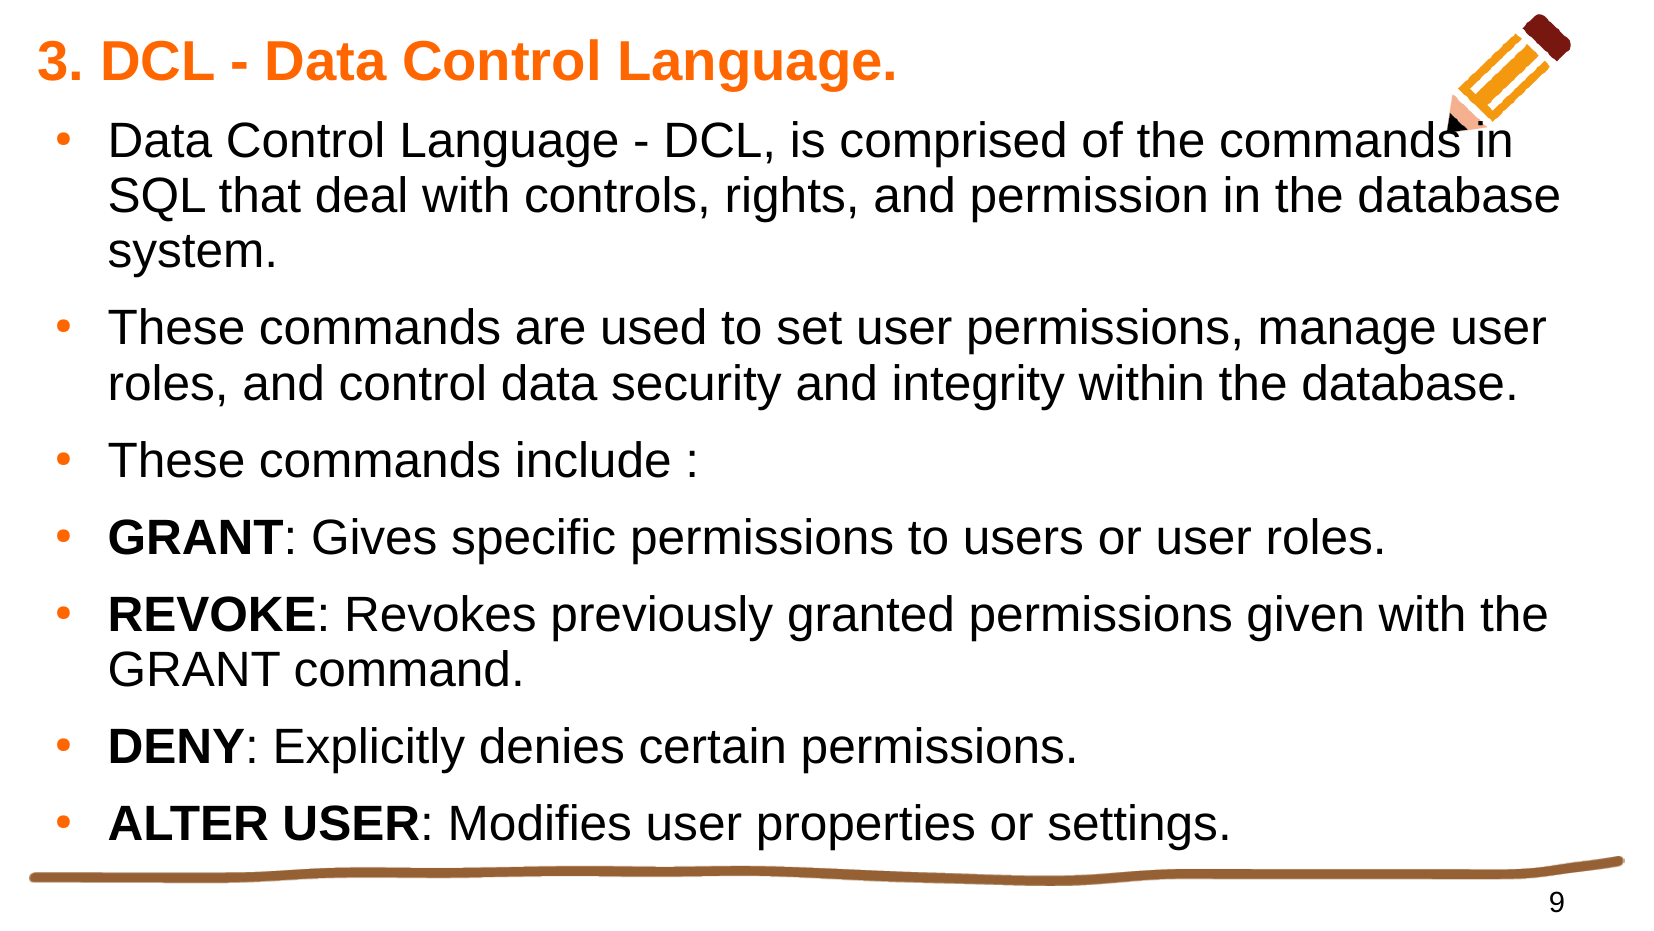

# 3. DCL - Data Control Language.
Data Control Language - DCL, is comprised of the commands in SQL that deal with controls, rights, and permission in the database system.
These commands are used to set user permissions, manage user roles, and control data security and integrity within the database.
These commands include :
GRANT: Gives specific permissions to users or user roles.
REVOKE: Revokes previously granted permissions given with the GRANT command.
DENY: Explicitly denies certain permissions.
ALTER USER: Modifies user properties or settings.
9